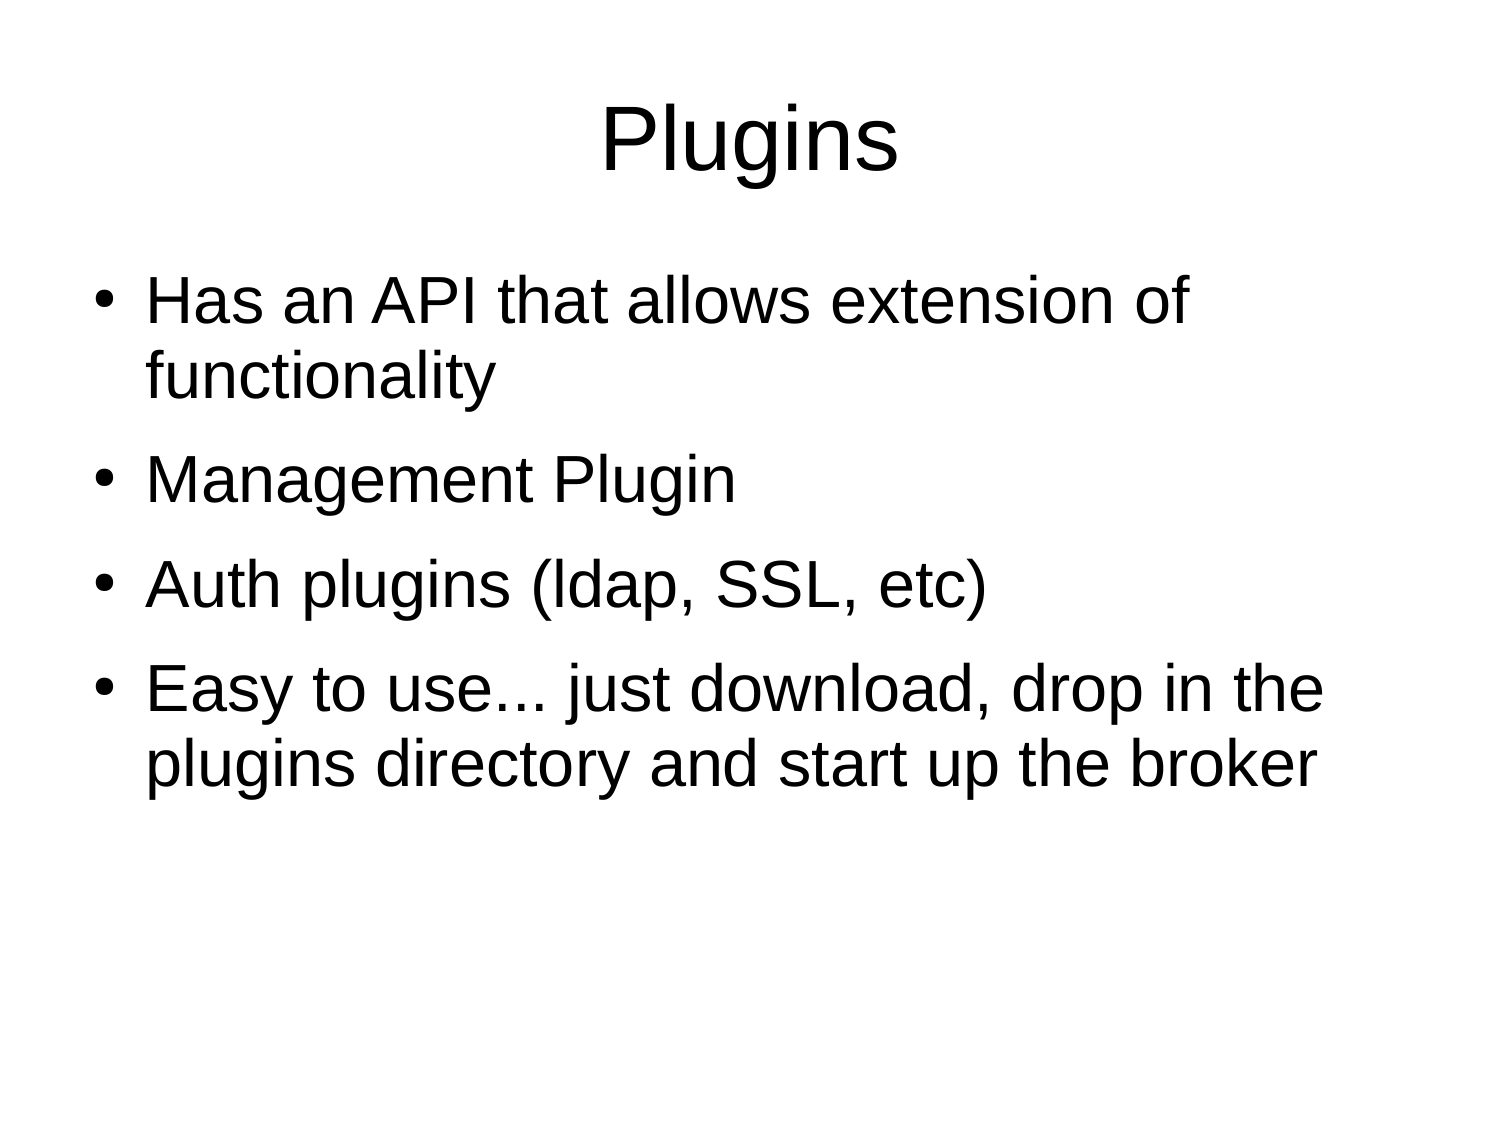

# Plugins
Has an API that allows extension of functionality
Management Plugin
Auth plugins (ldap, SSL, etc)
Easy to use... just download, drop in the plugins directory and start up the broker